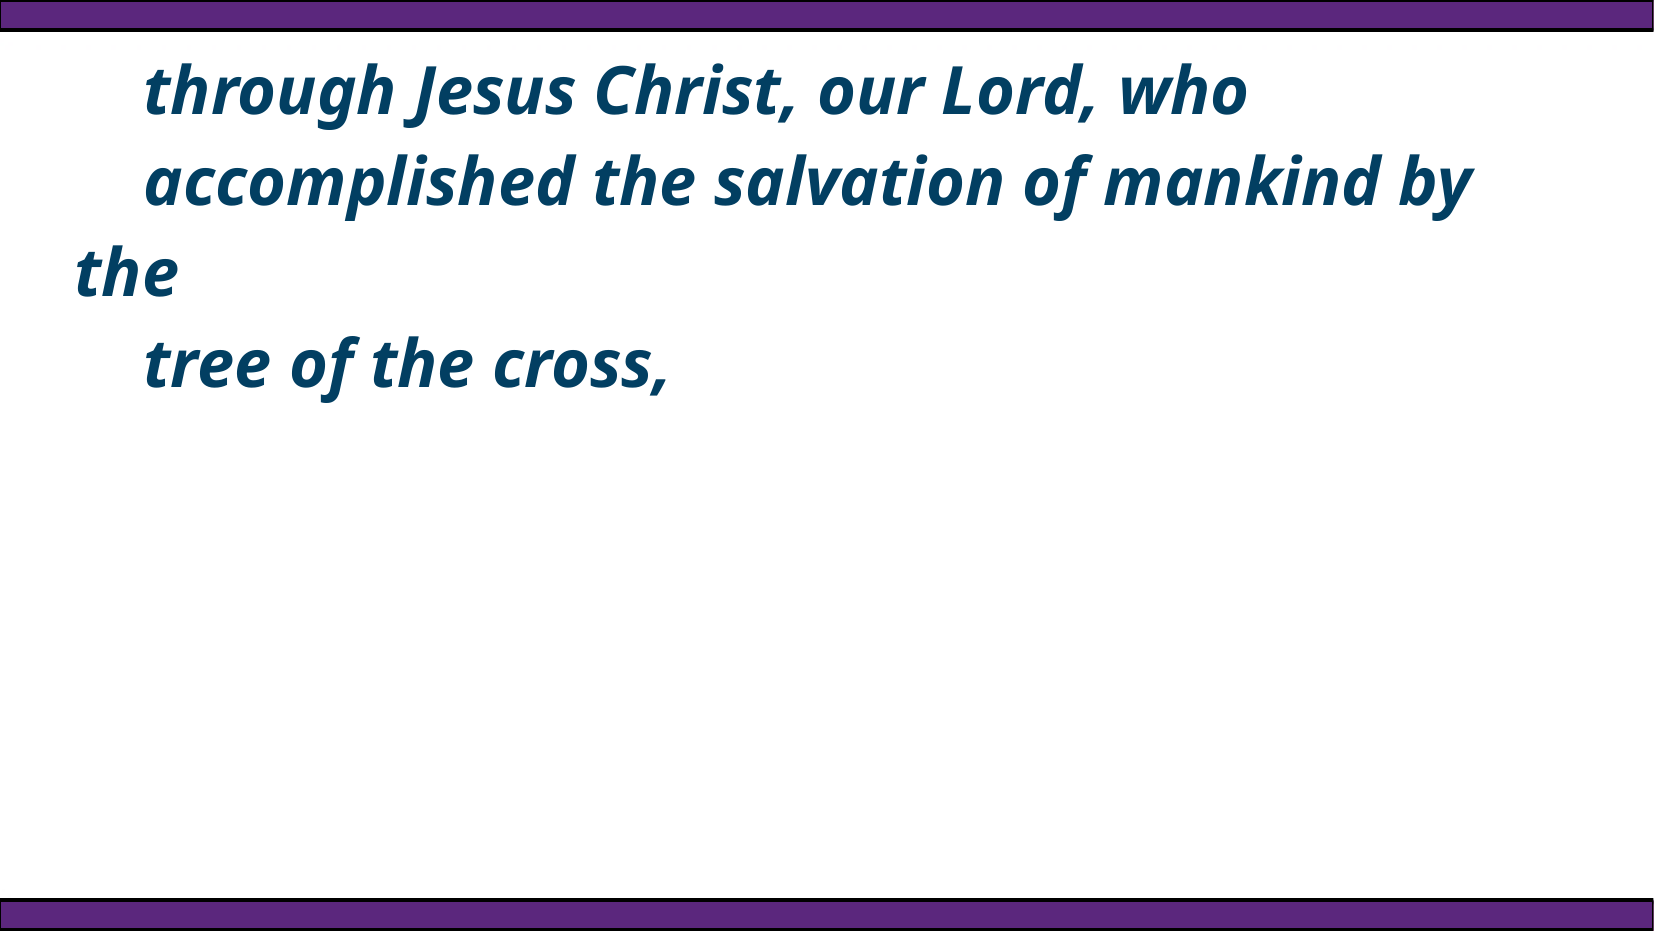

through Jesus Christ, our Lord, who
 accomplished the salvation of mankind by the
 tree of the cross,